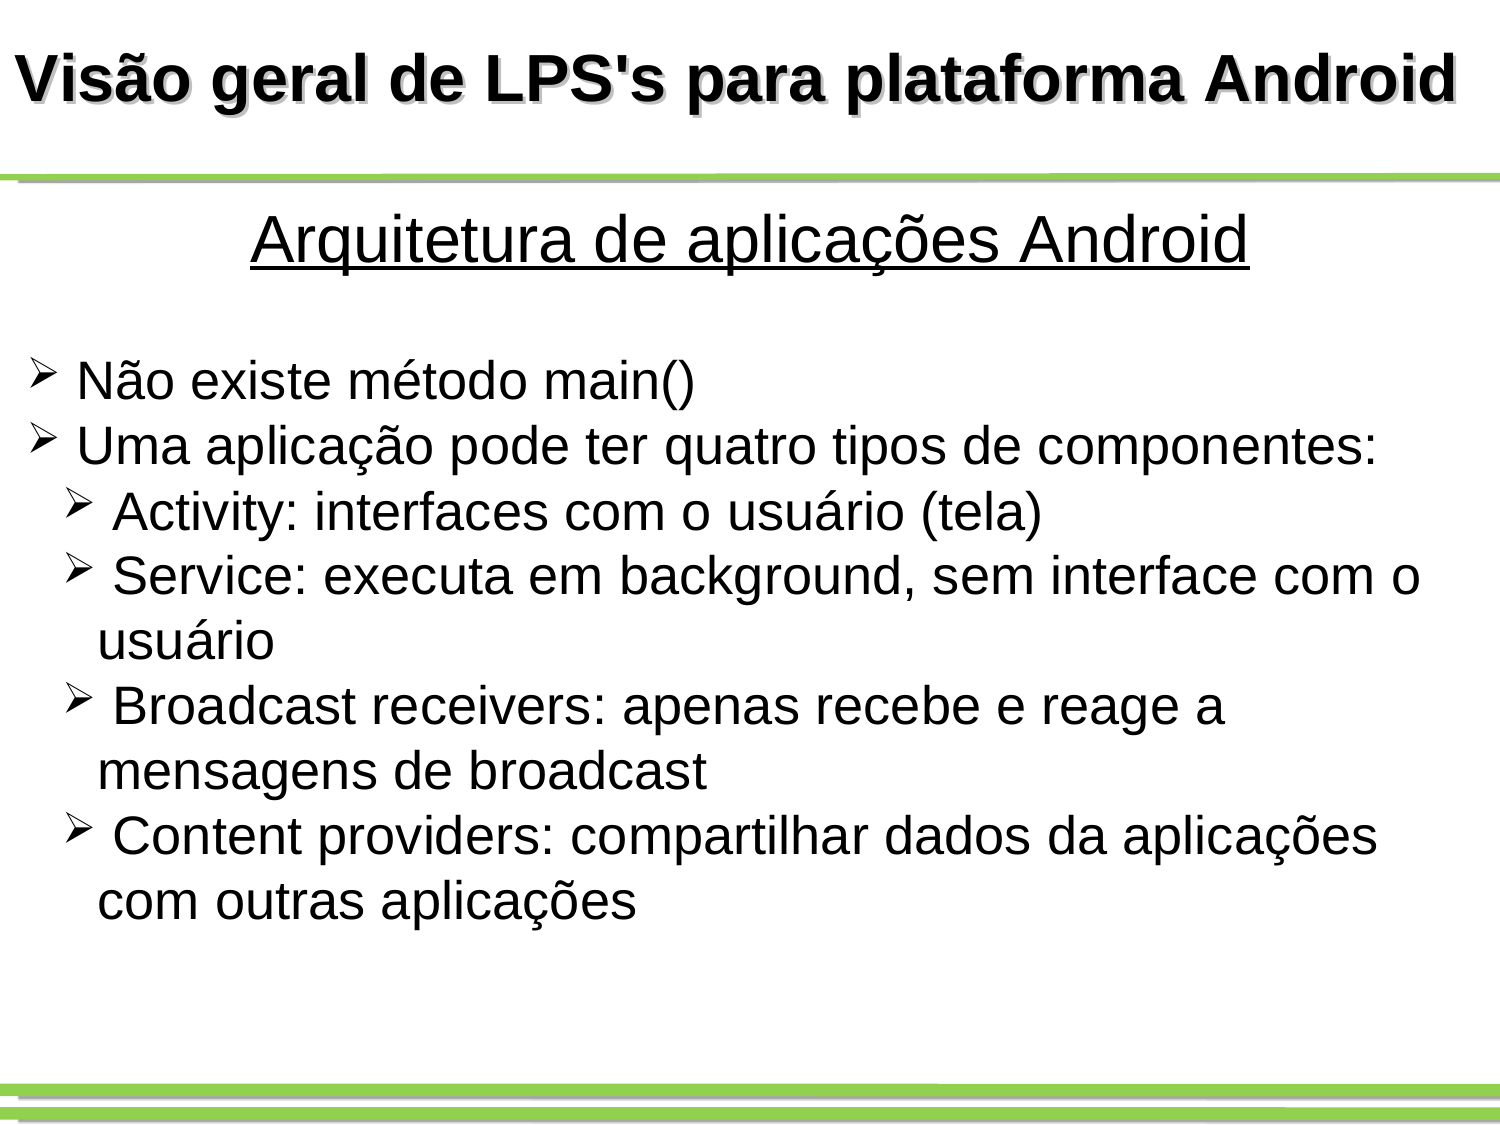

Visão geral de LPS's para plataforma Android
Arquitetura de aplicações Android
 Não existe método main()
 Uma aplicação pode ter quatro tipos de componentes:
 Activity: interfaces com o usuário (tela)
 Service: executa em background, sem interface com o usuário
 Broadcast receivers: apenas recebe e reage a mensagens de broadcast
 Content providers: compartilhar dados da aplicações com outras aplicações